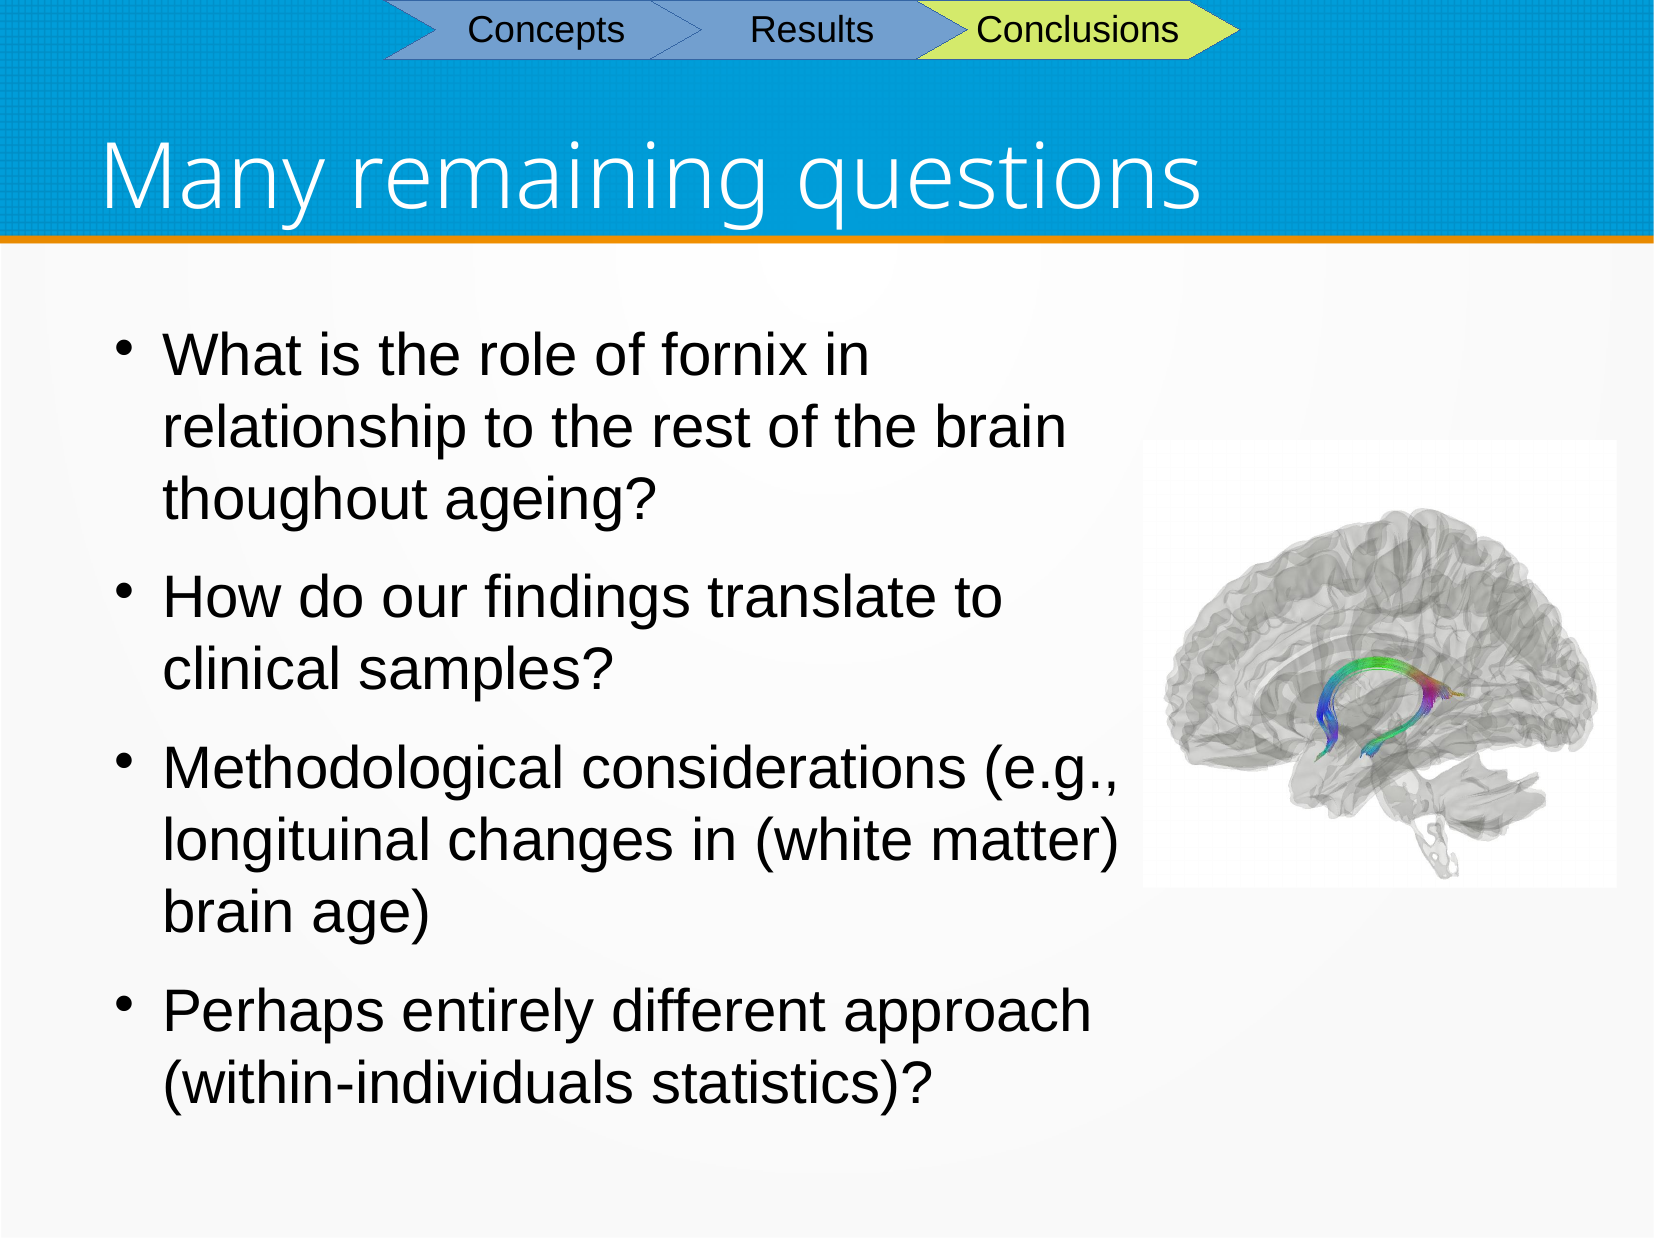

Concepts
Results
Conclusions
# Many remaining questions
What is the role of fornix in relationship to the rest of the brain thoughout ageing?
How do our findings translate to clinical samples?
Methodological considerations (e.g., longituinal changes in (white matter) brain age)
Perhaps entirely different approach (within-individuals statistics)?